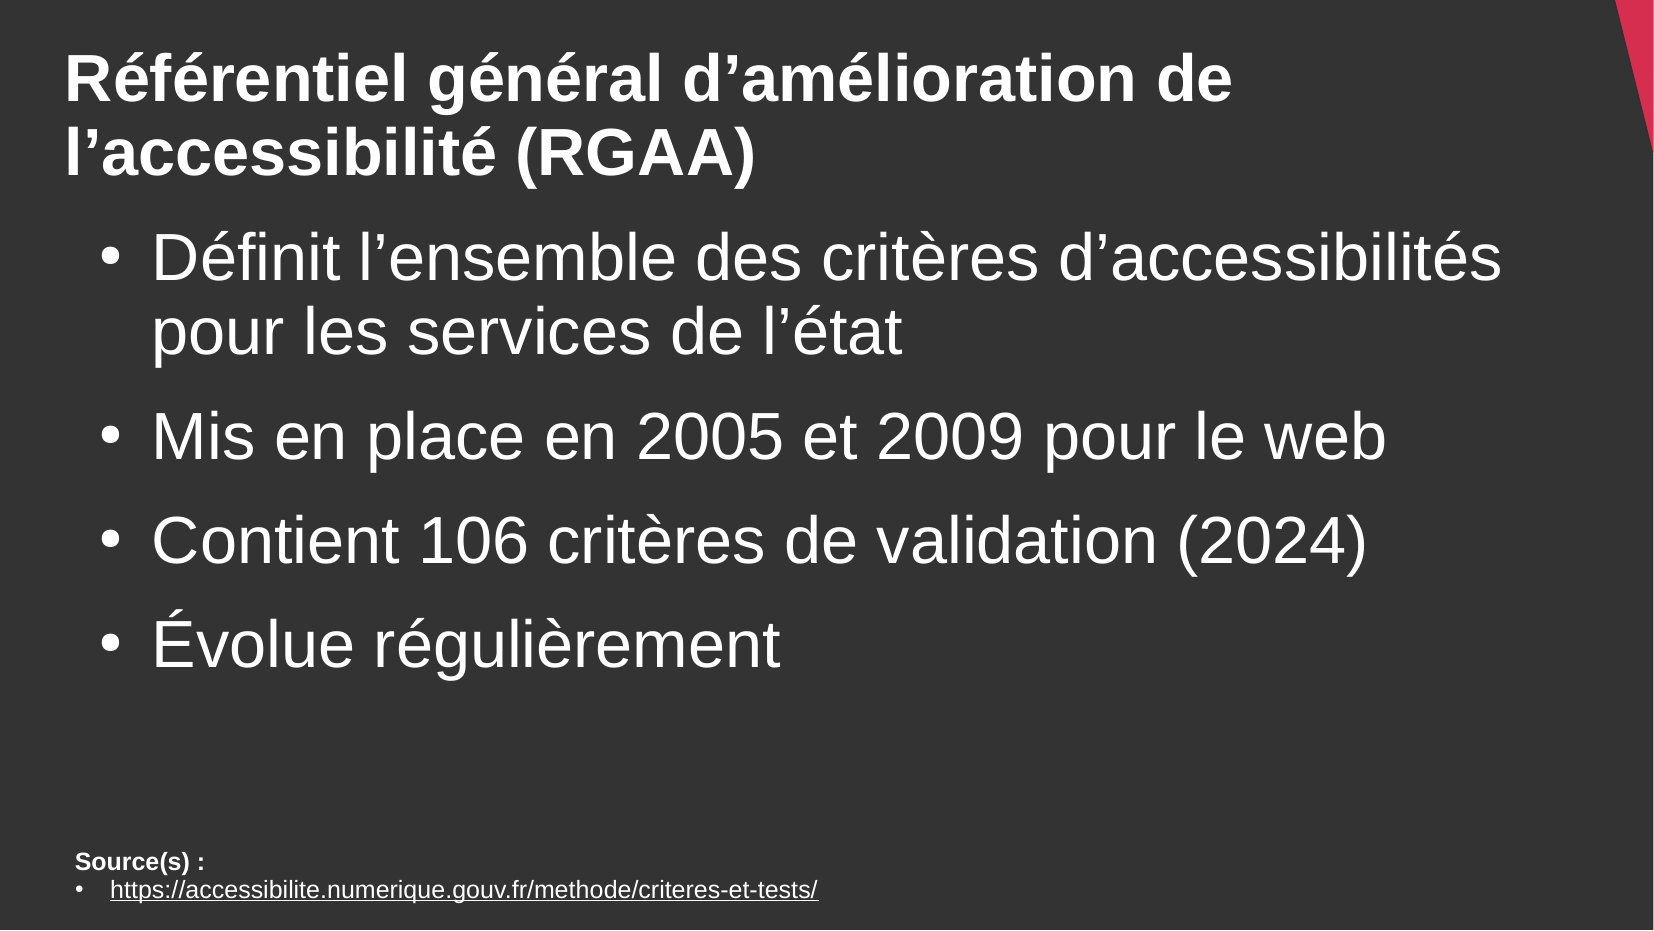

# Référentiel général d’amélioration de l’accessibilité (RGAA)
Définit l’ensemble des critères d’accessibilités pour les services de l’état
Mis en place en 2005 et 2009 pour le web
Contient 106 critères de validation (2024)
Évolue régulièrement
Source(s) :
https://accessibilite.numerique.gouv.fr/methode/criteres-et-tests/